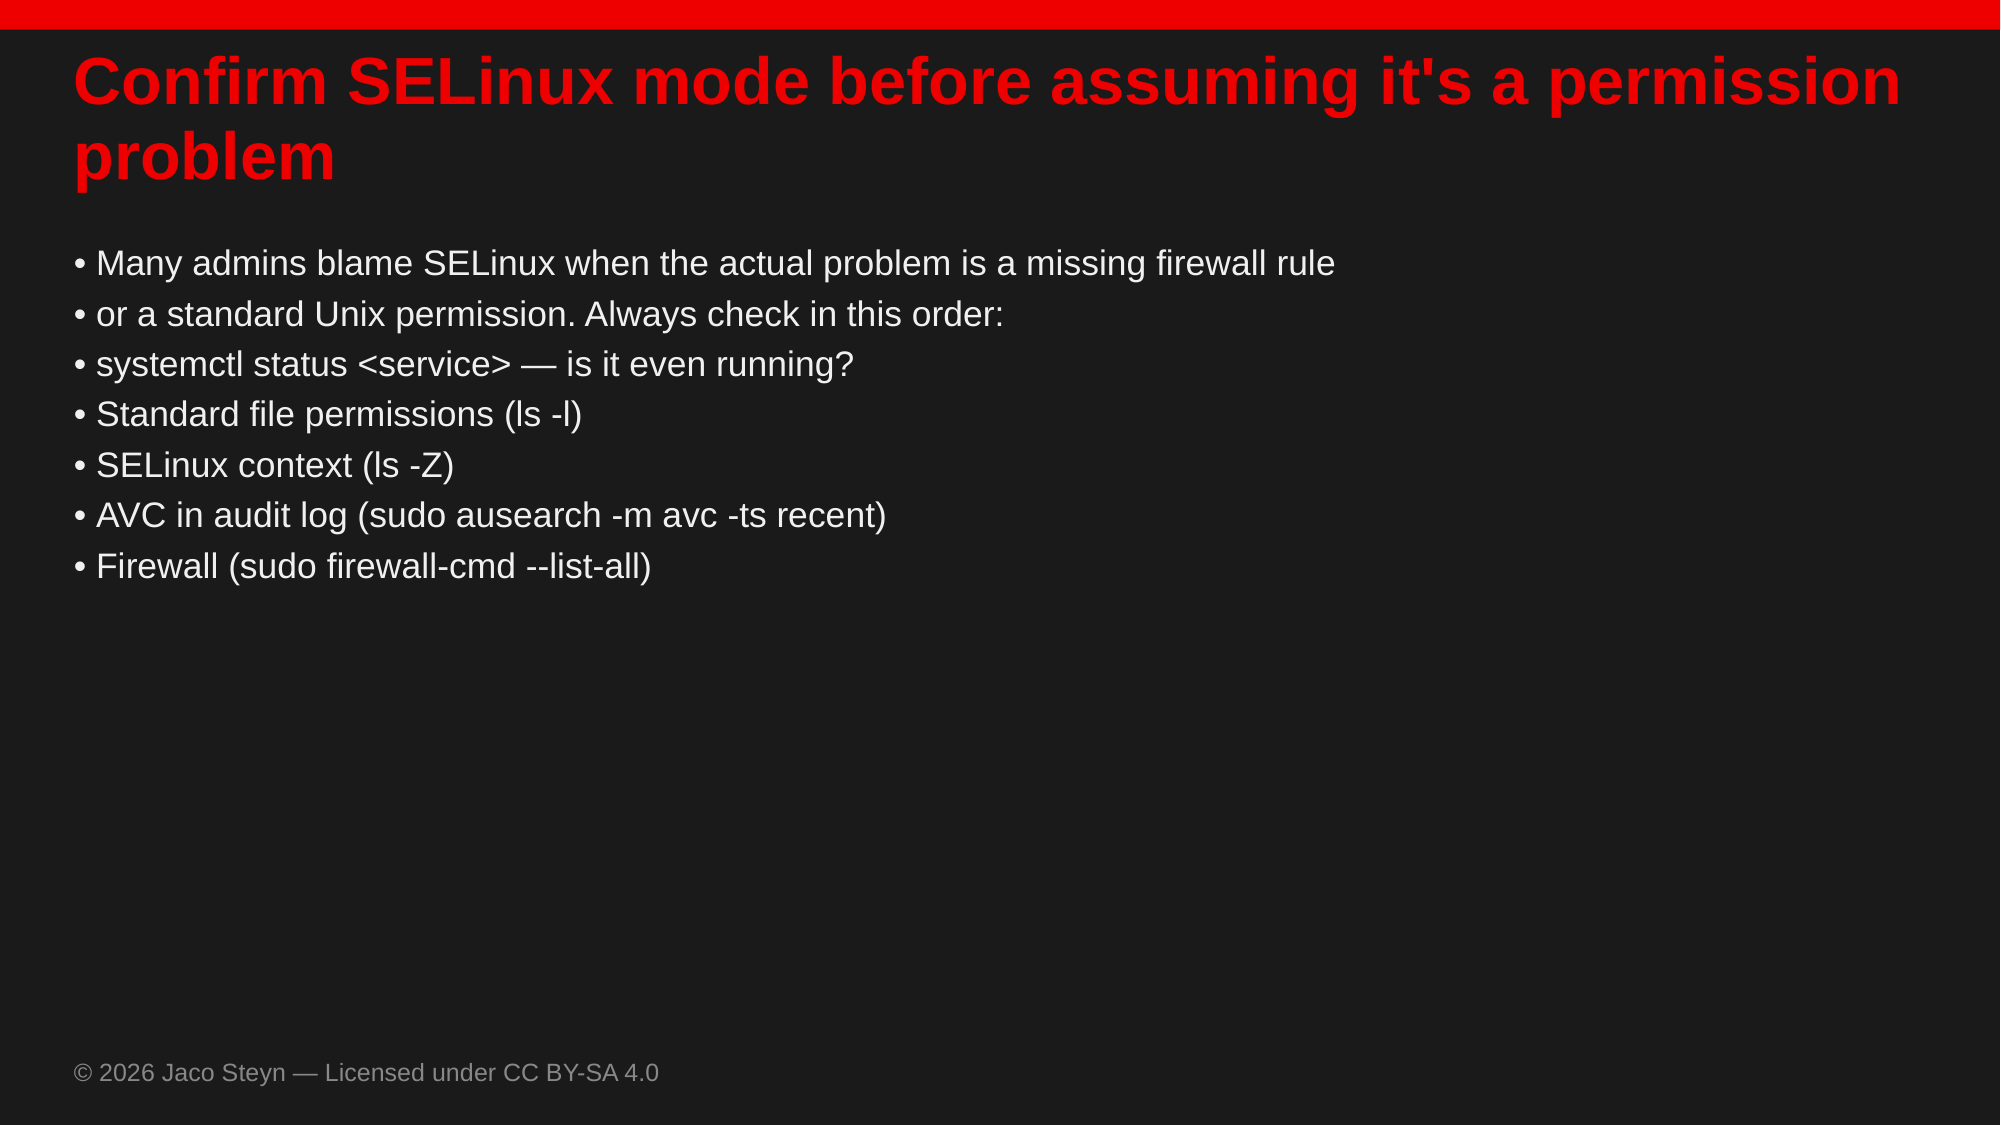

Confirm SELinux mode before assuming it's a permission problem
• Many admins blame SELinux when the actual problem is a missing firewall rule
• or a standard Unix permission. Always check in this order:
• systemctl status <service> — is it even running?
• Standard file permissions (ls -l)
• SELinux context (ls -Z)
• AVC in audit log (sudo ausearch -m avc -ts recent)
• Firewall (sudo firewall-cmd --list-all)
© 2026 Jaco Steyn — Licensed under CC BY-SA 4.0